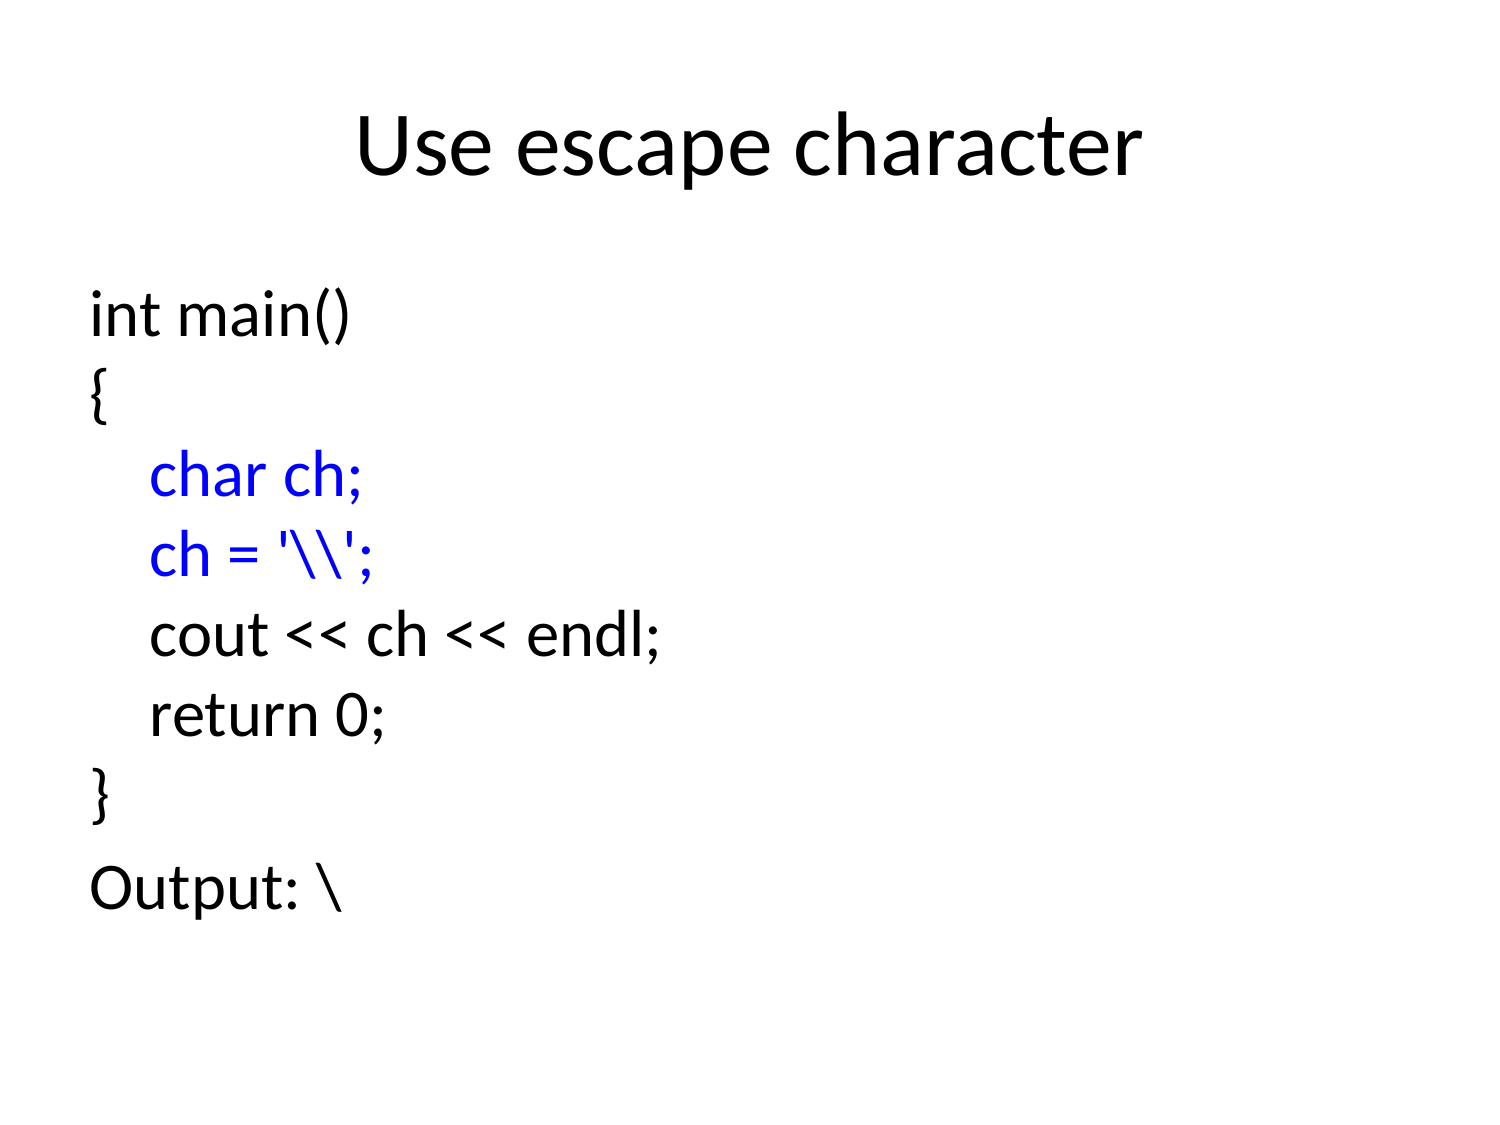

# Use escape character
int main()
{
 char ch;
 ch = '\\';
 cout << ch << endl;
 return 0;
}
Output: \